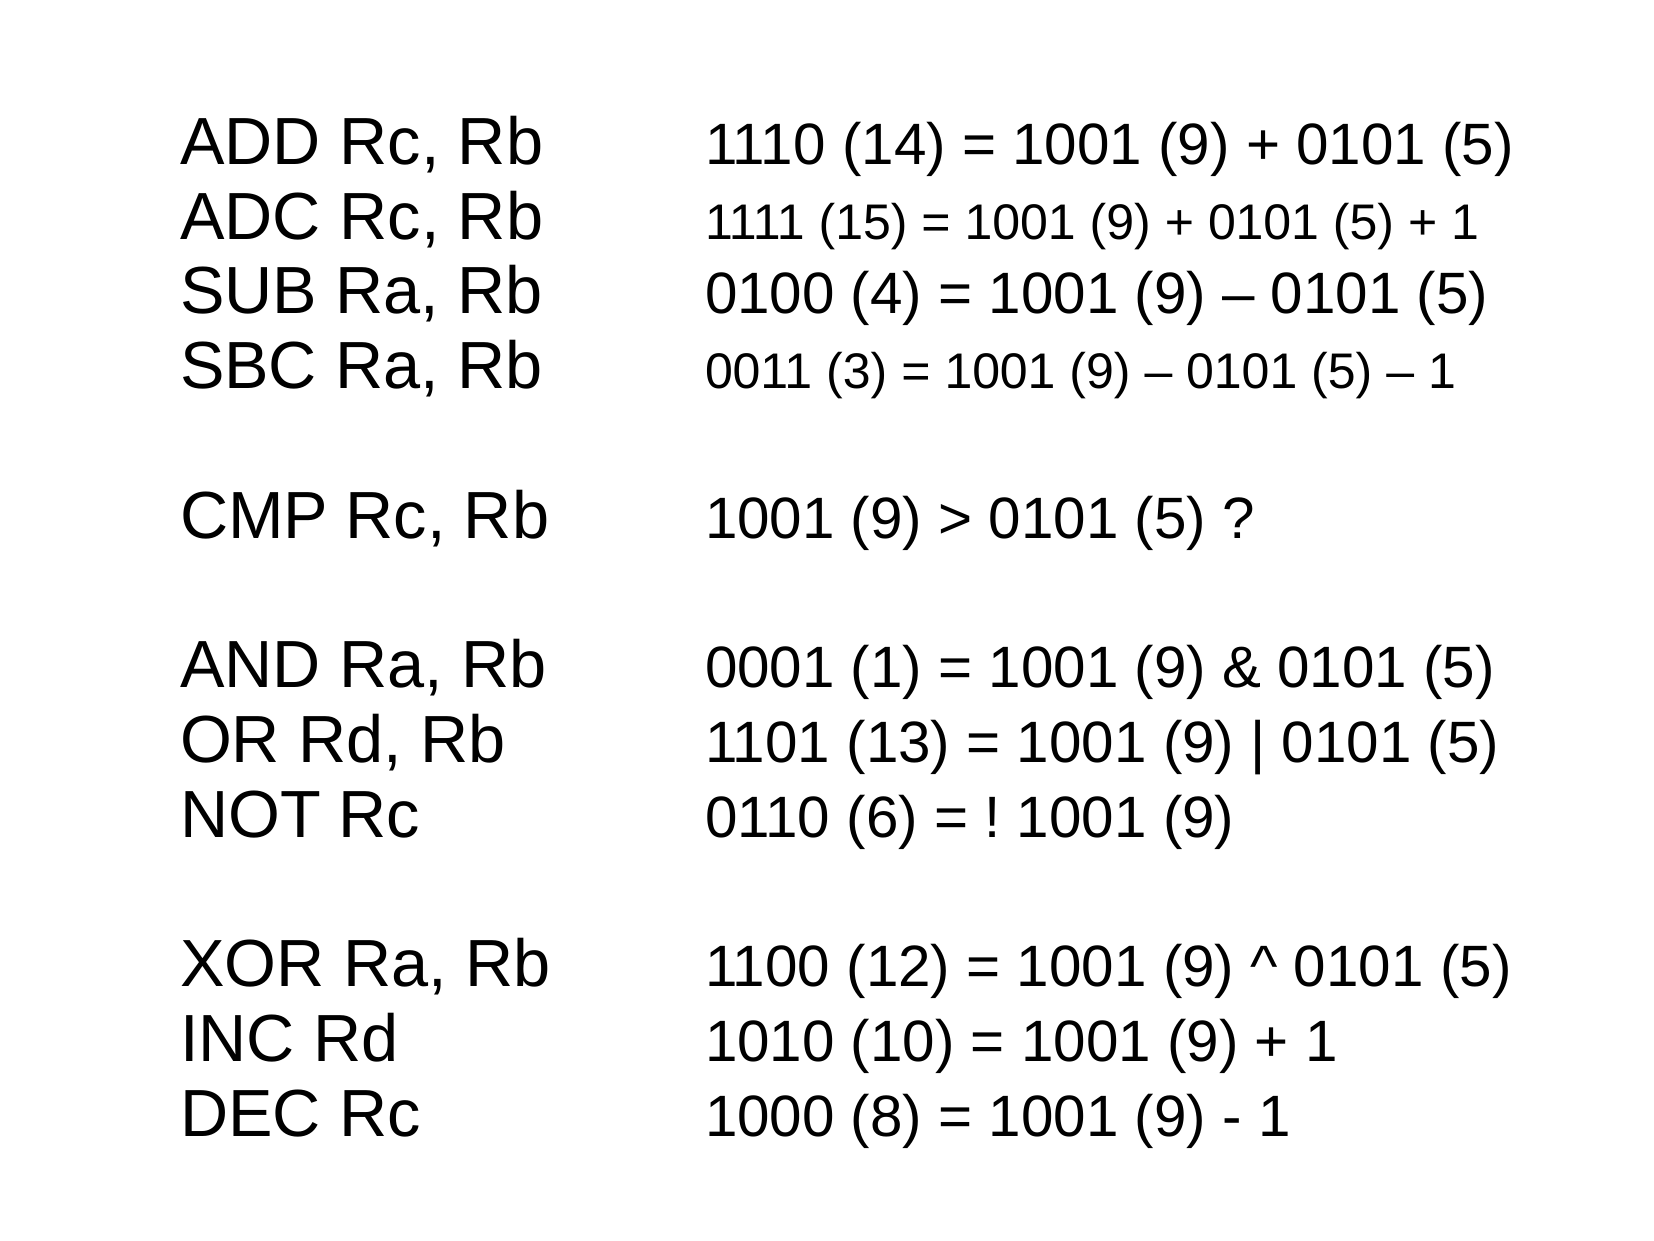

# ADD Rc, Rb			1110 (14) = 1001 (9) + 0101 (5)
ADC Rc, Rb			1111 (15) = 1001 (9) + 0101 (5) + 1
SUB Ra, Rb			0100 (4) = 1001 (9) – 0101 (5)
SBC Ra, Rb			0011 (3) = 1001 (9) – 0101 (5) – 1
CMP Rc, Rb			1001 (9) > 0101 (5) ?
AND Ra, Rb			0001 (1) = 1001 (9) & 0101 (5)
OR Rd, Rb			1101 (13) = 1001 (9) | 0101 (5)
NOT Rc				0110 (6) = ! 1001 (9)
XOR Ra, Rb			1100 (12) = 1001 (9) ^ 0101 (5)
INC Rd					1010 (10) = 1001 (9) + 1
DEC Rc				1000 (8) = 1001 (9) - 1